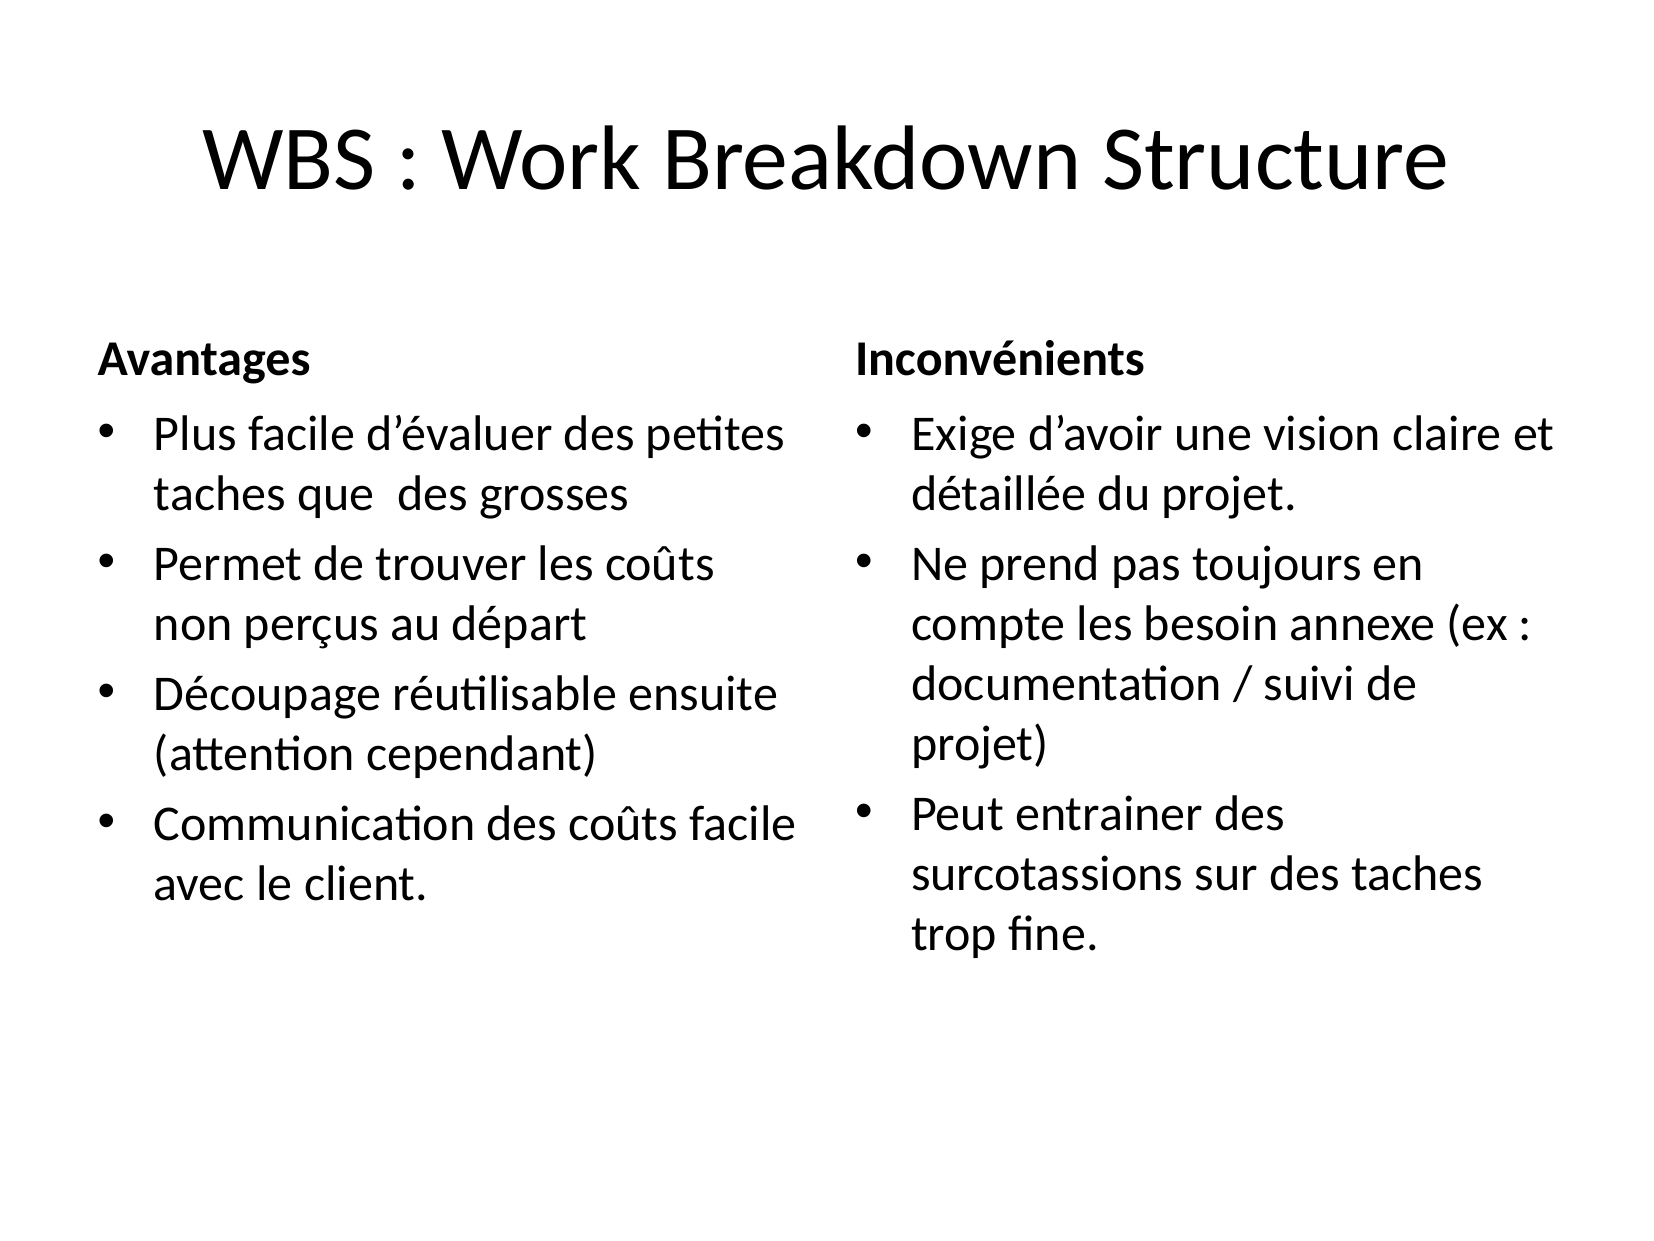

# WBS : Work Breakdown Structure
Avantages
Inconvénients
Plus facile d’évaluer des petites taches que des grosses
Permet de trouver les coûts non perçus au départ
Découpage réutilisable ensuite (attention cependant)
Communication des coûts facile avec le client.
Exige d’avoir une vision claire et détaillée du projet.
Ne prend pas toujours en compte les besoin annexe (ex : documentation / suivi de projet)
Peut entrainer des surcotassions sur des taches trop fine.